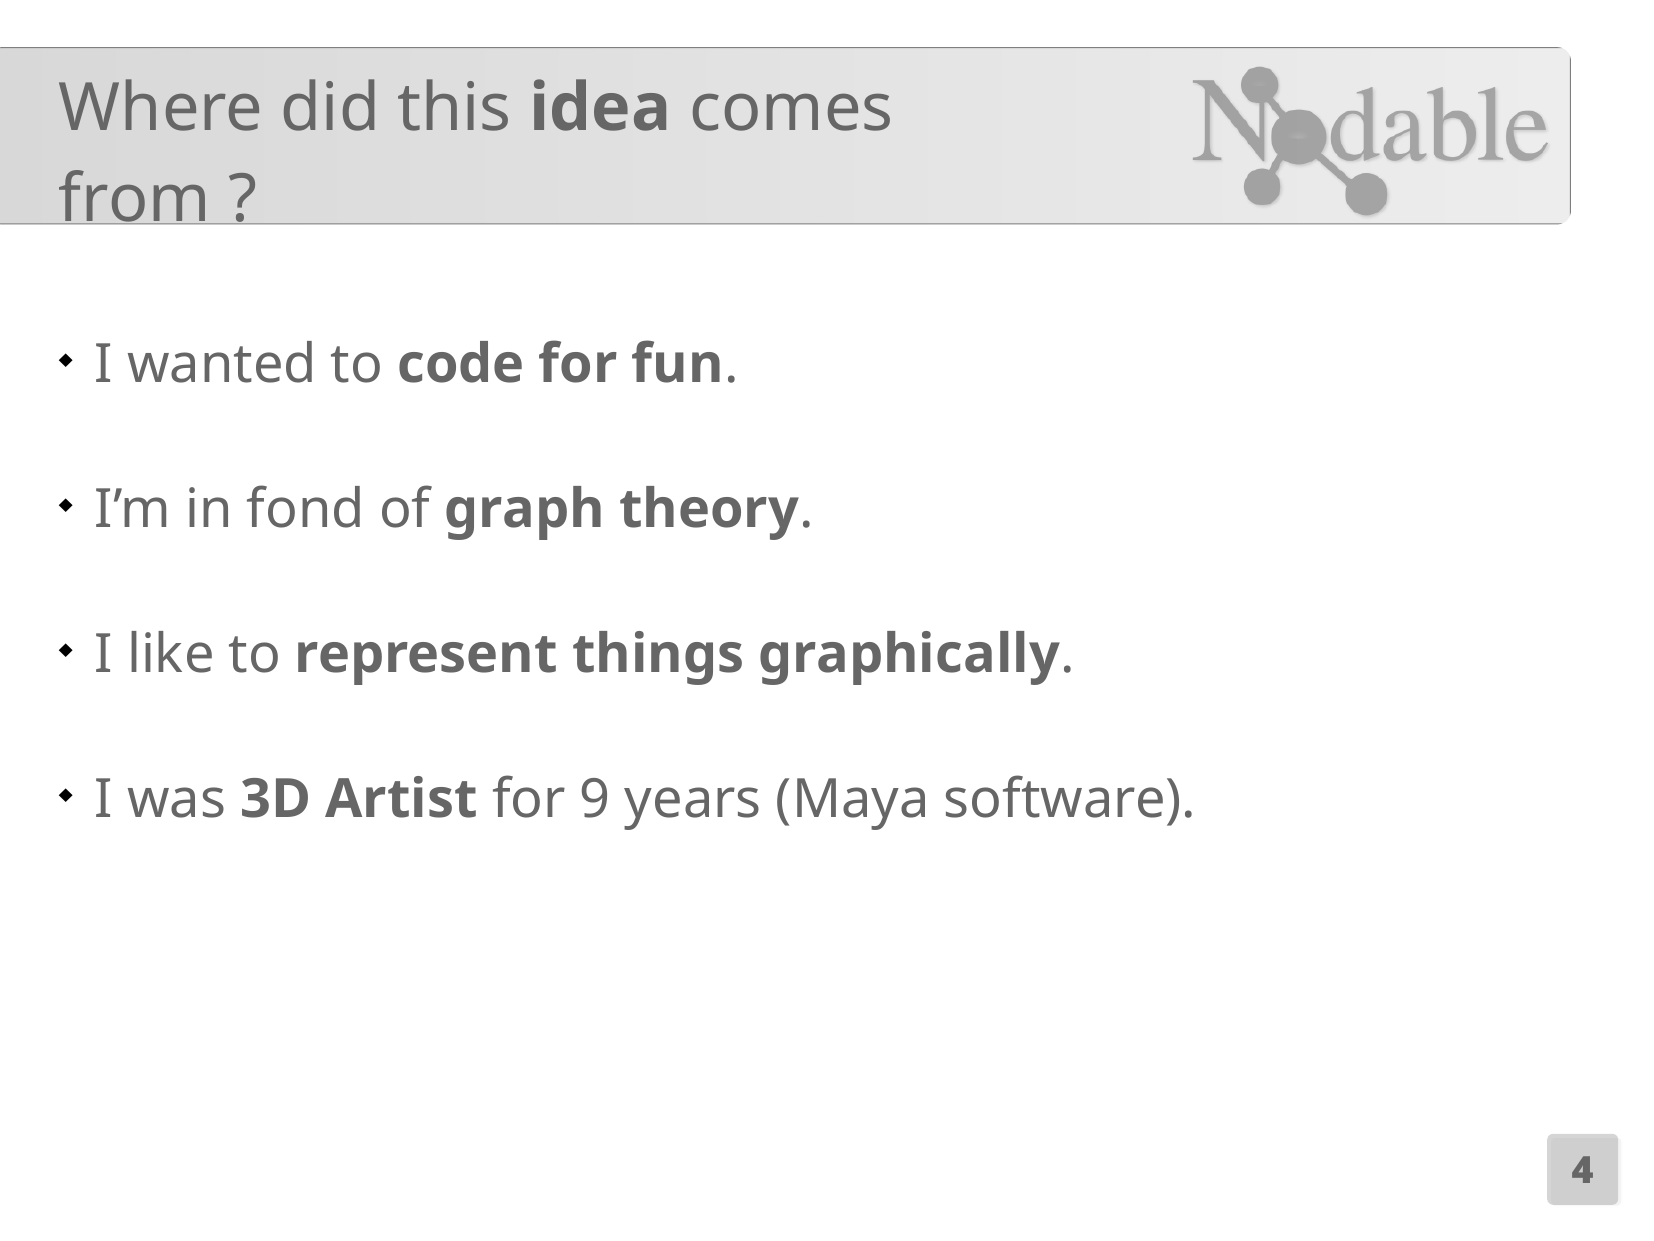

# Where did this idea comes from ?
I wanted to code for fun.
I’m in fond of graph theory.
I like to represent things graphically.
I was 3D Artist for 9 years (Maya software).
4